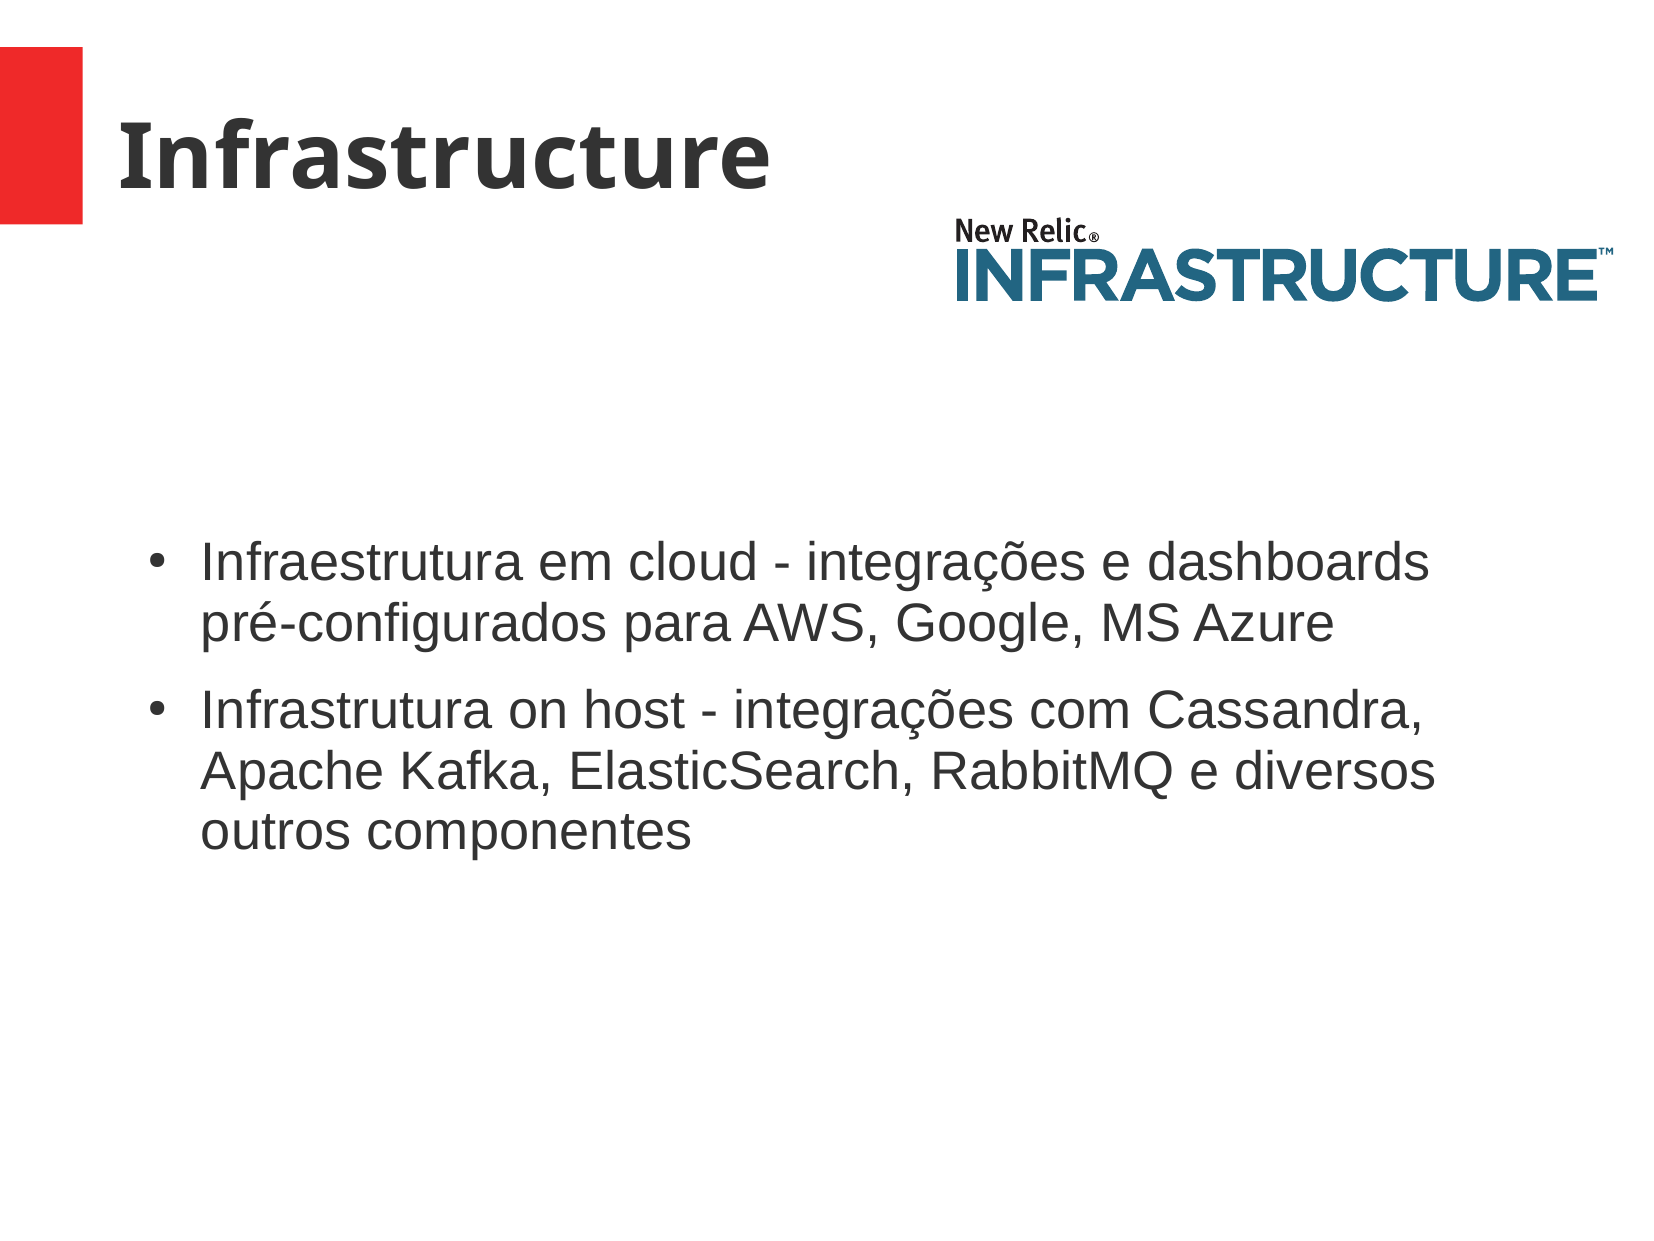

# Infrastructure
Infraestrutura em cloud - integrações e dashboards pré-configurados para AWS, Google, MS Azure
Infrastrutura on host - integrações com Cassandra, Apache Kafka, ElasticSearch, RabbitMQ e diversos outros componentes